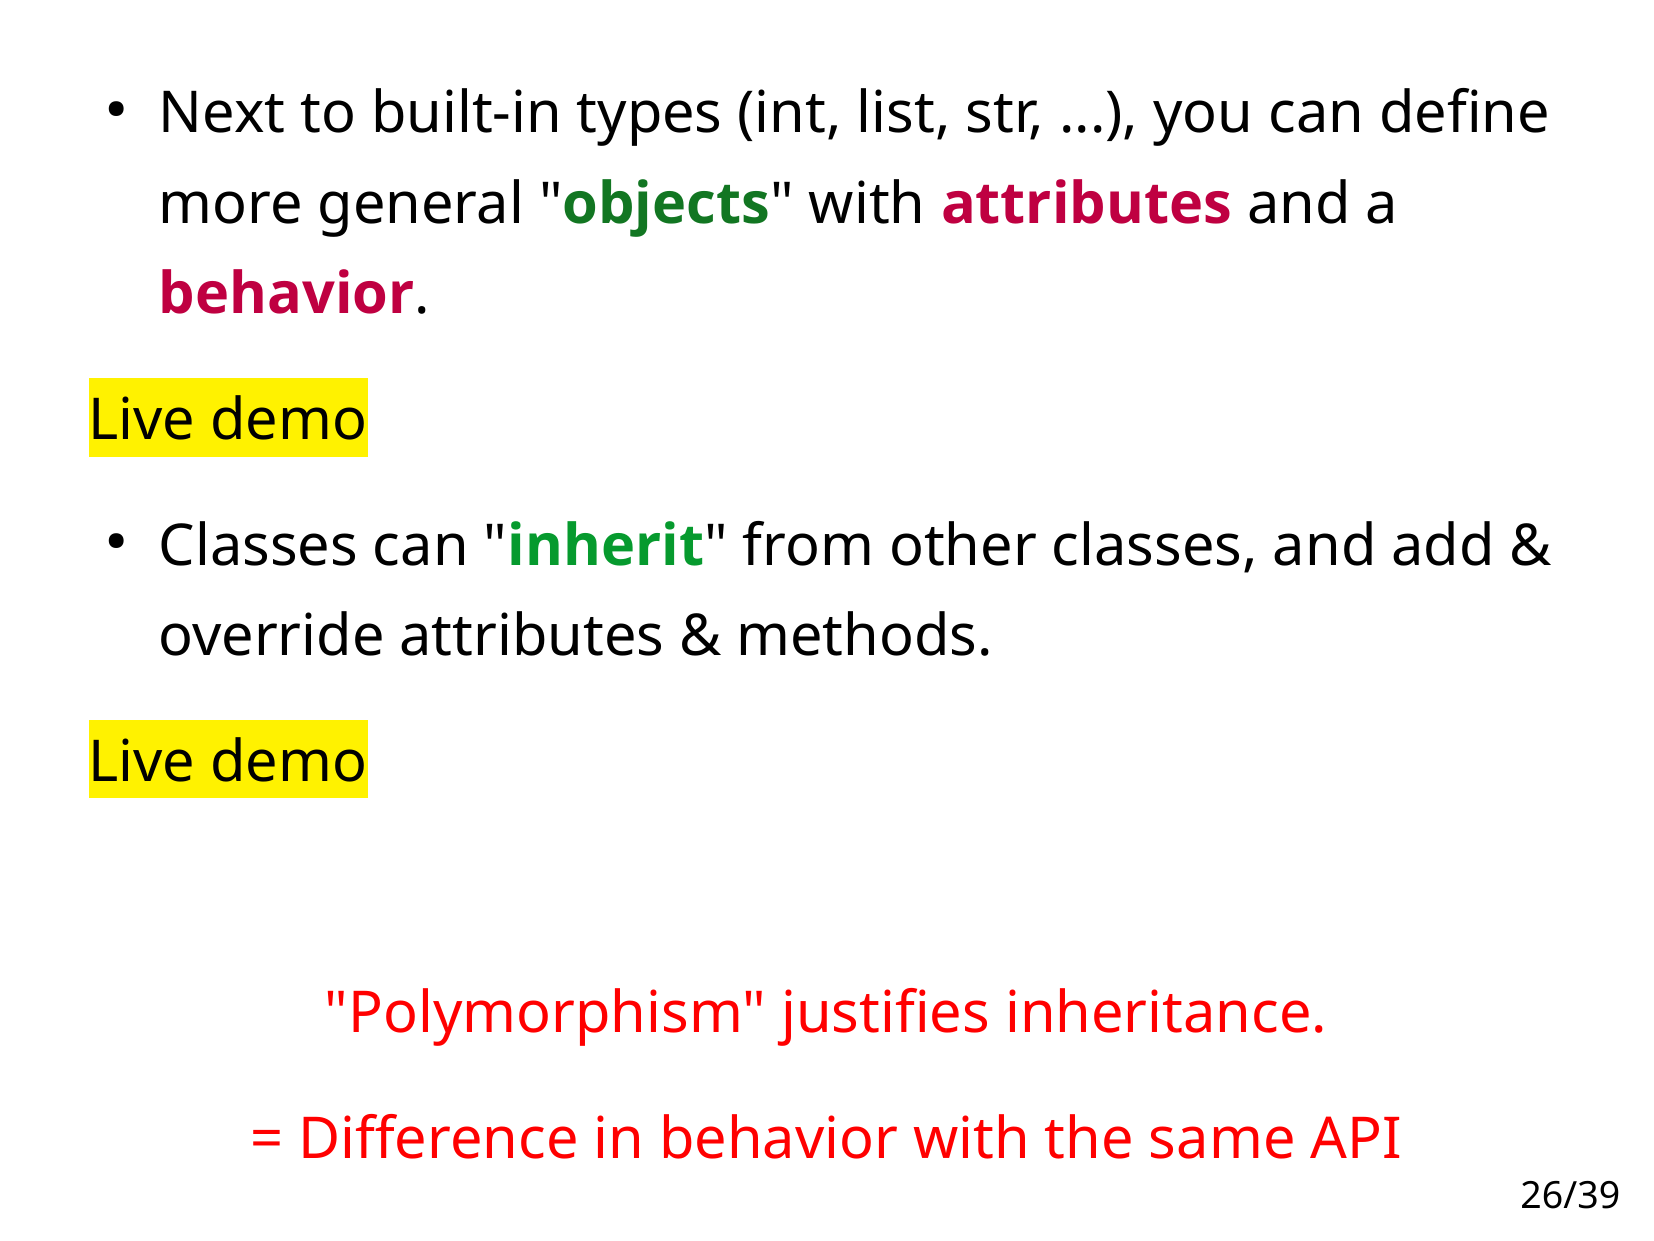

# Next to built-in types (int, list, str, ...), you can define more general "objects" with attributes and a behavior.
Live demo
Classes can "inherit" from other classes, and add & override attributes & methods.
Live demo
"Polymorphism" justifies inheritance.
= Difference in behavior with the same API